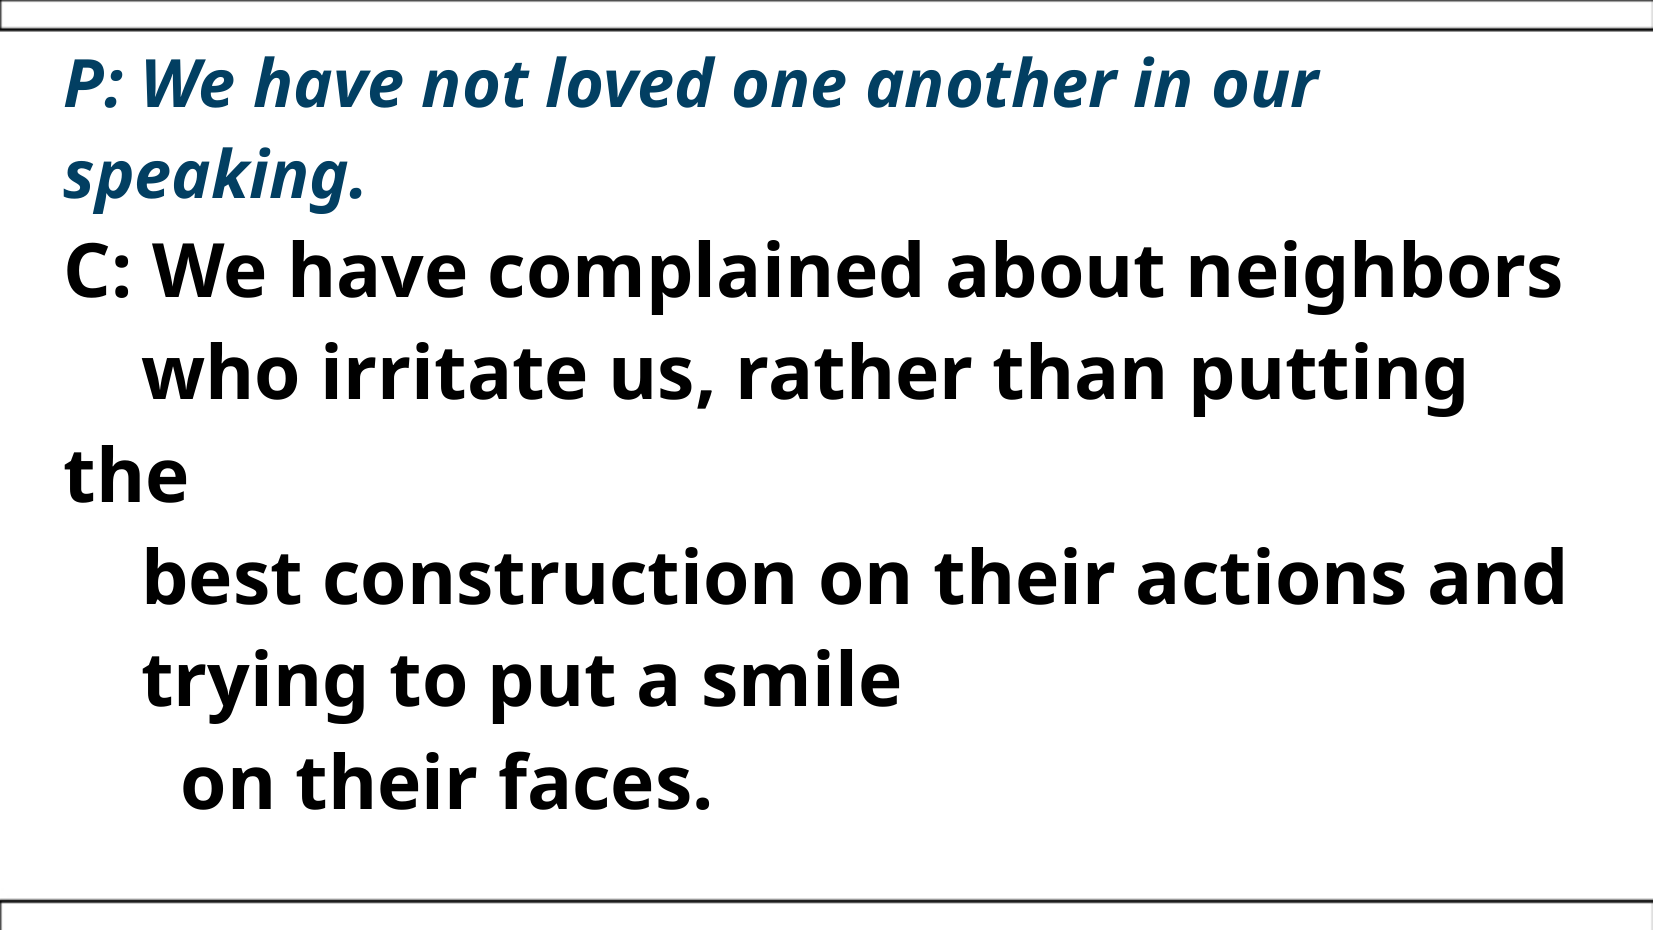

P: We have not loved one another in our speaking.
C: We have complained about neighbors
 who irritate us, rather than putting the
 best construction on their actions and
 trying to put a smile
 on their faces.